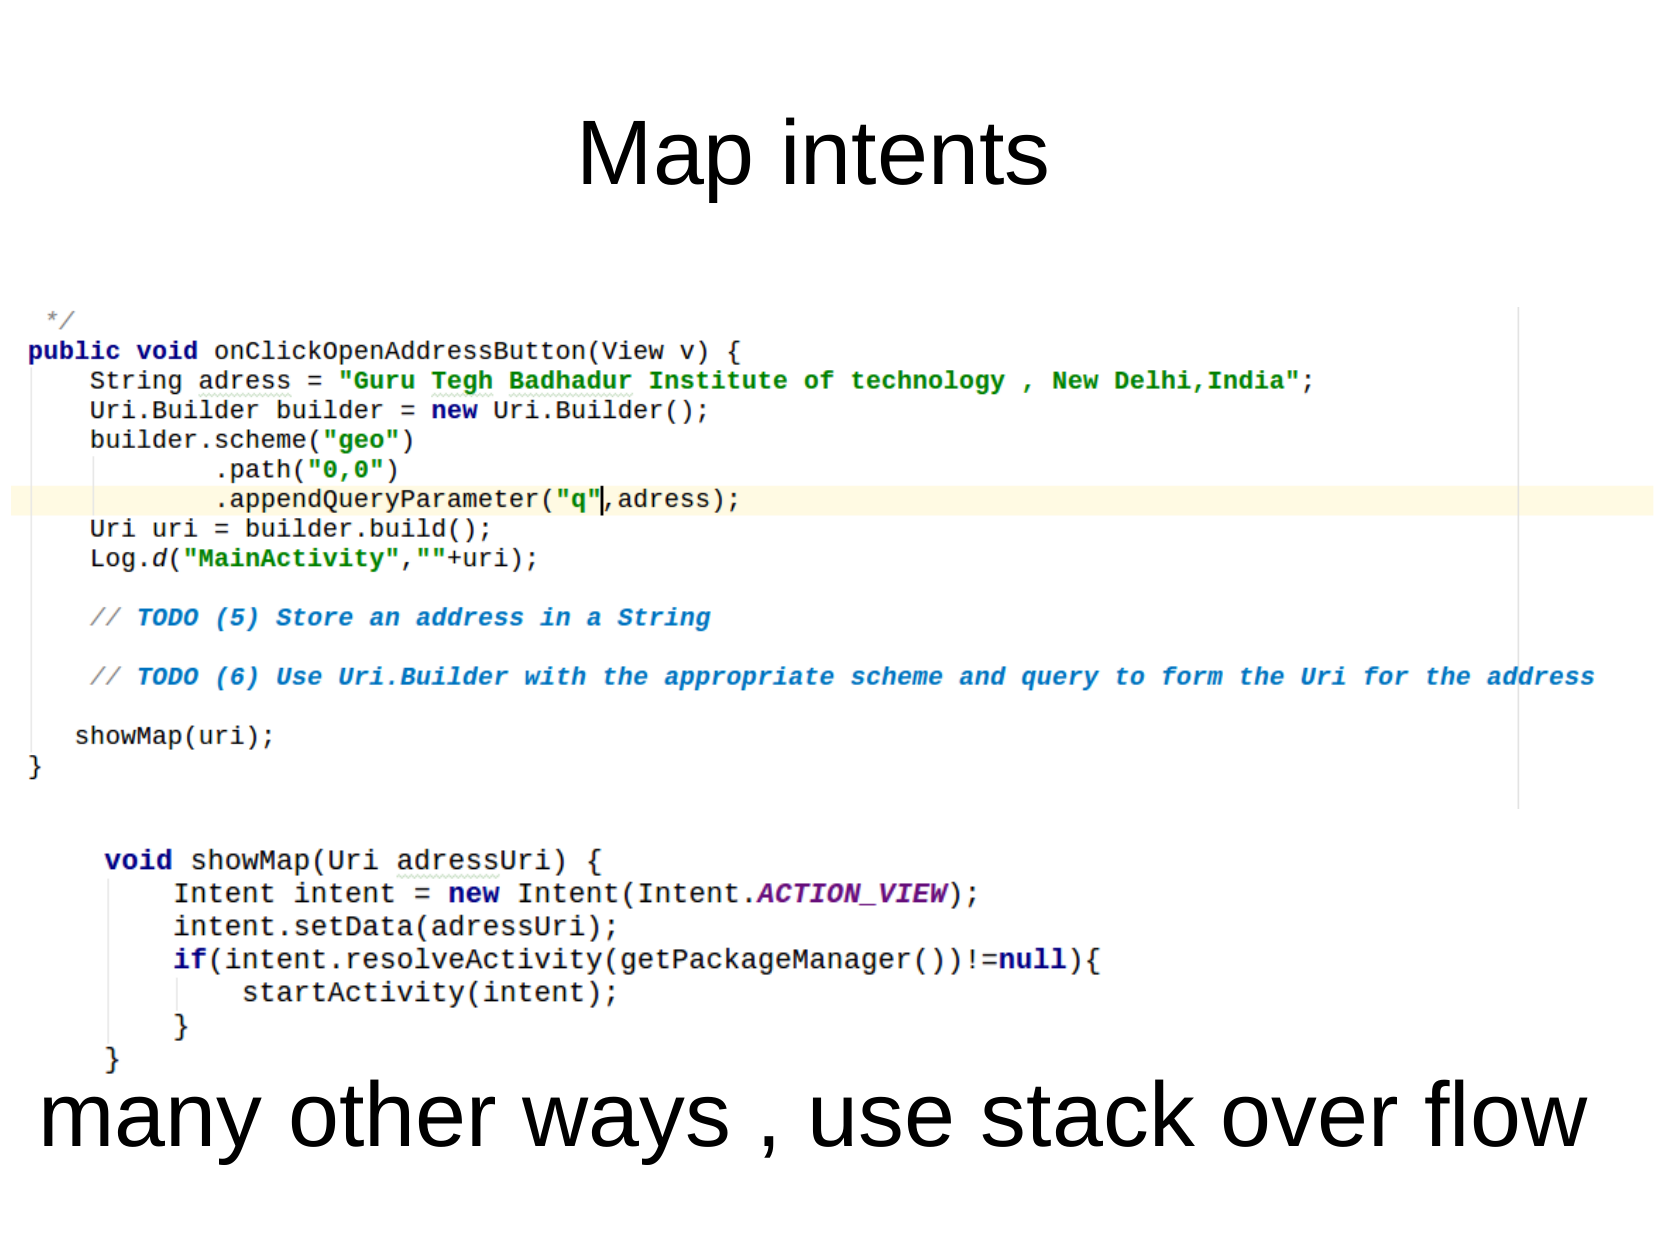

# Map intents
many other ways , use stack over flow